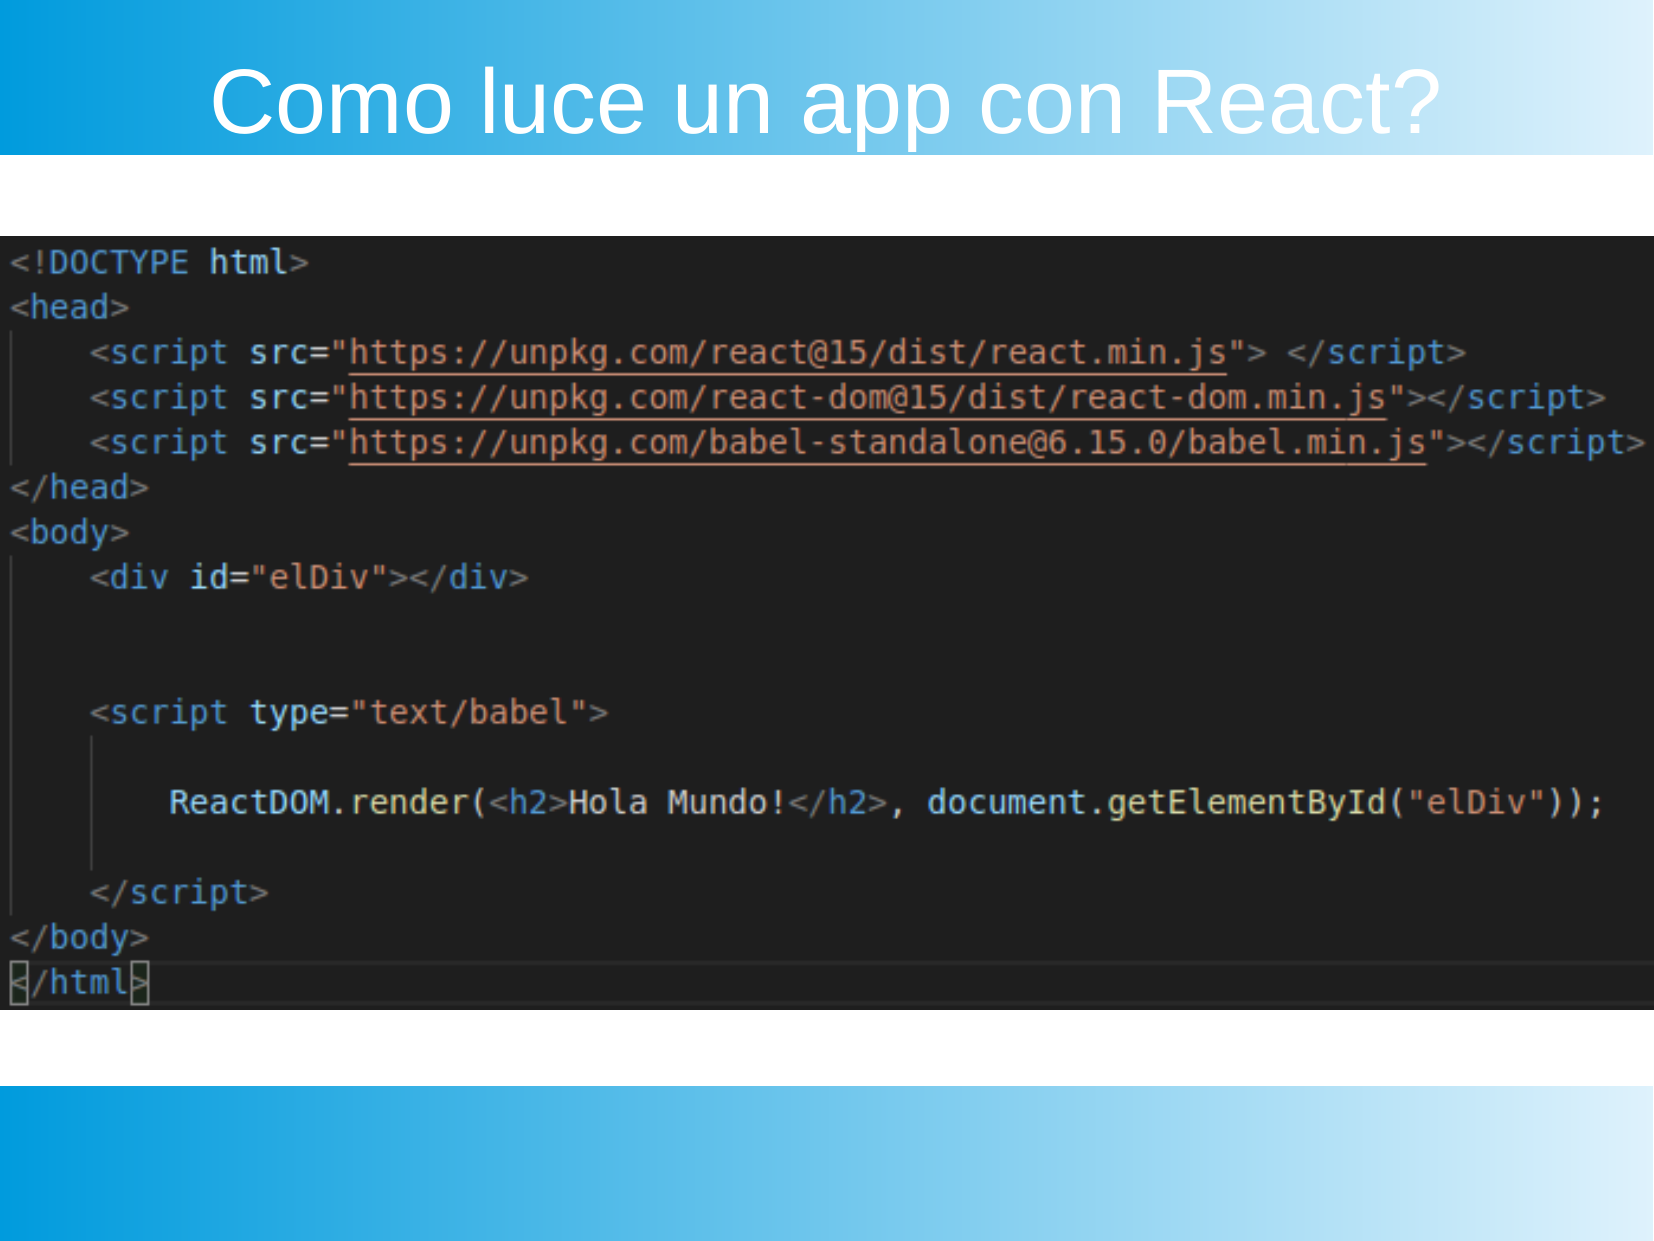

# Como luce un app con React?